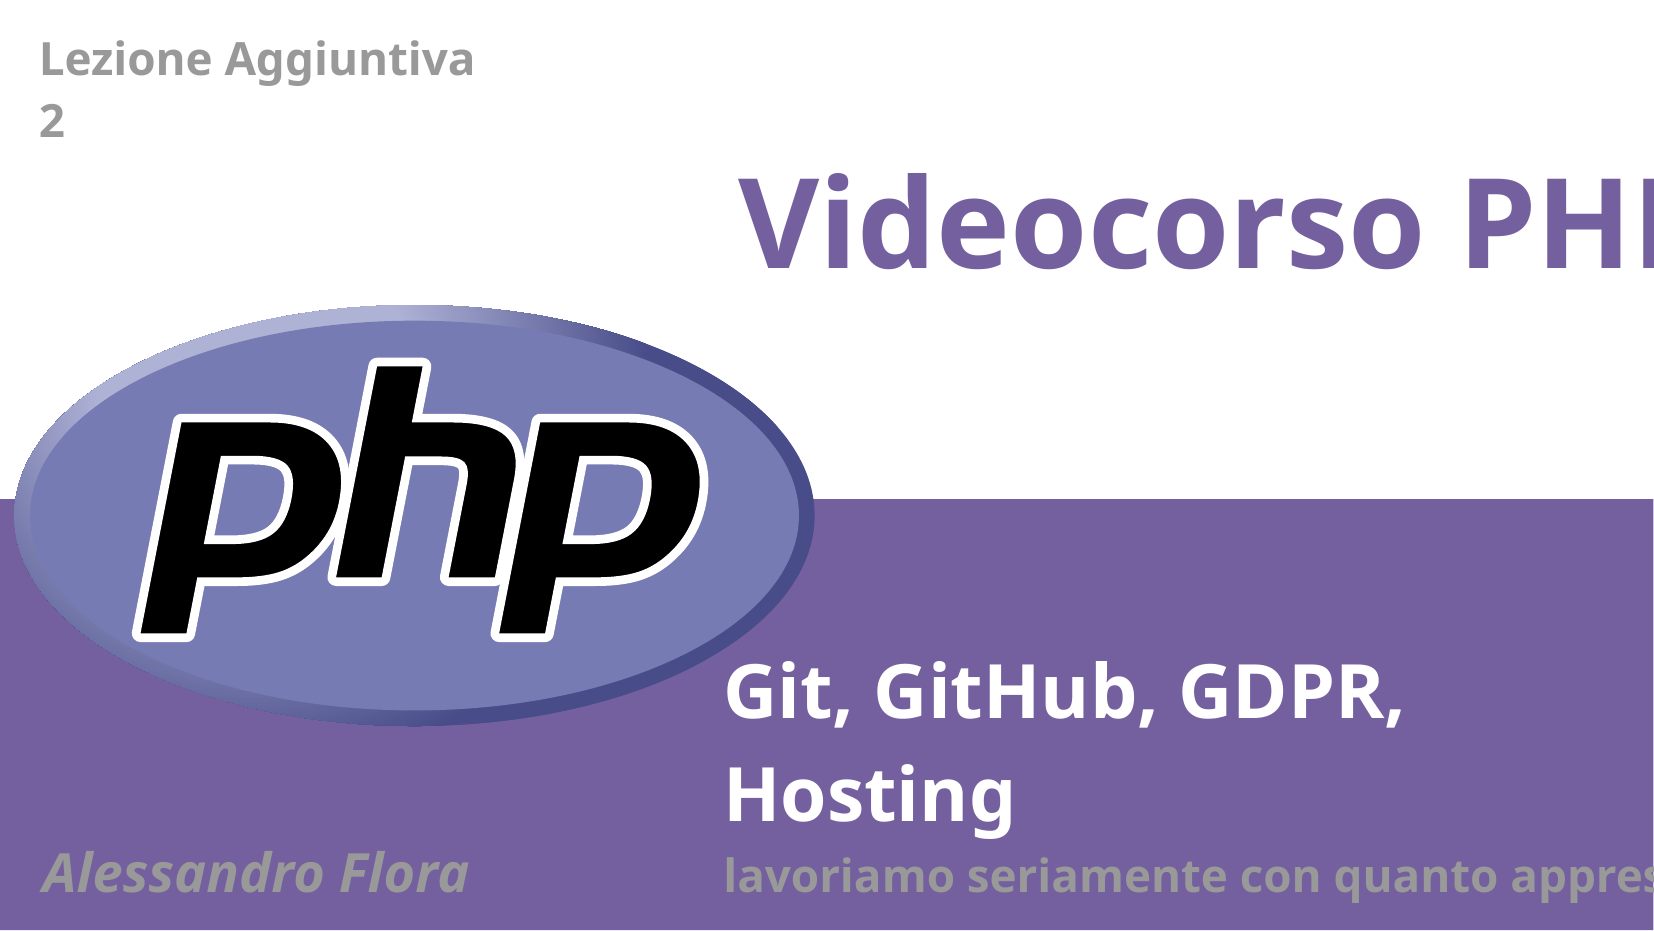

Lezione Aggiuntiva 2
Videocorso PHP
Git, GitHub, GDPR, Hosting
lavoriamo seriamente con quanto appreso
Alessandro Flora